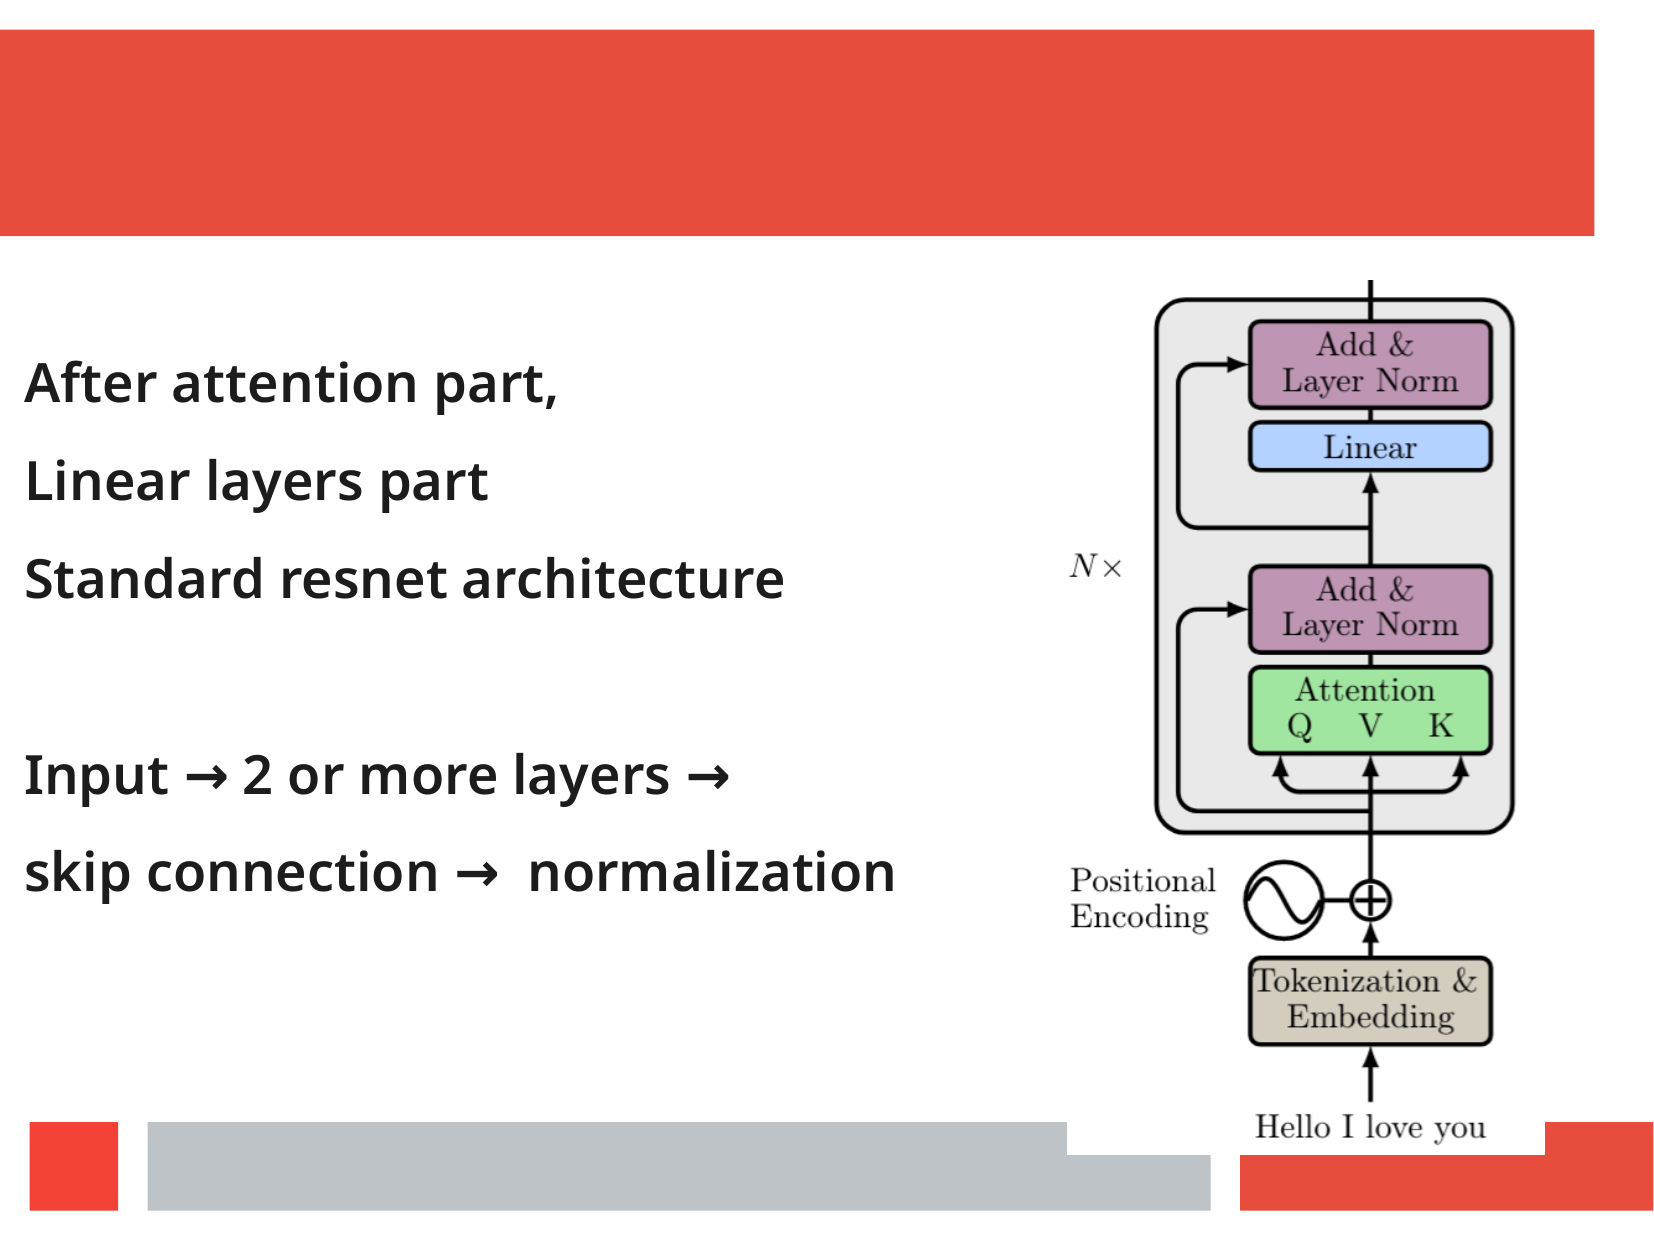

#
After attention part,
Linear layers part
Standard resnet architecture
Input → 2 or more layers →
skip connection → normalization